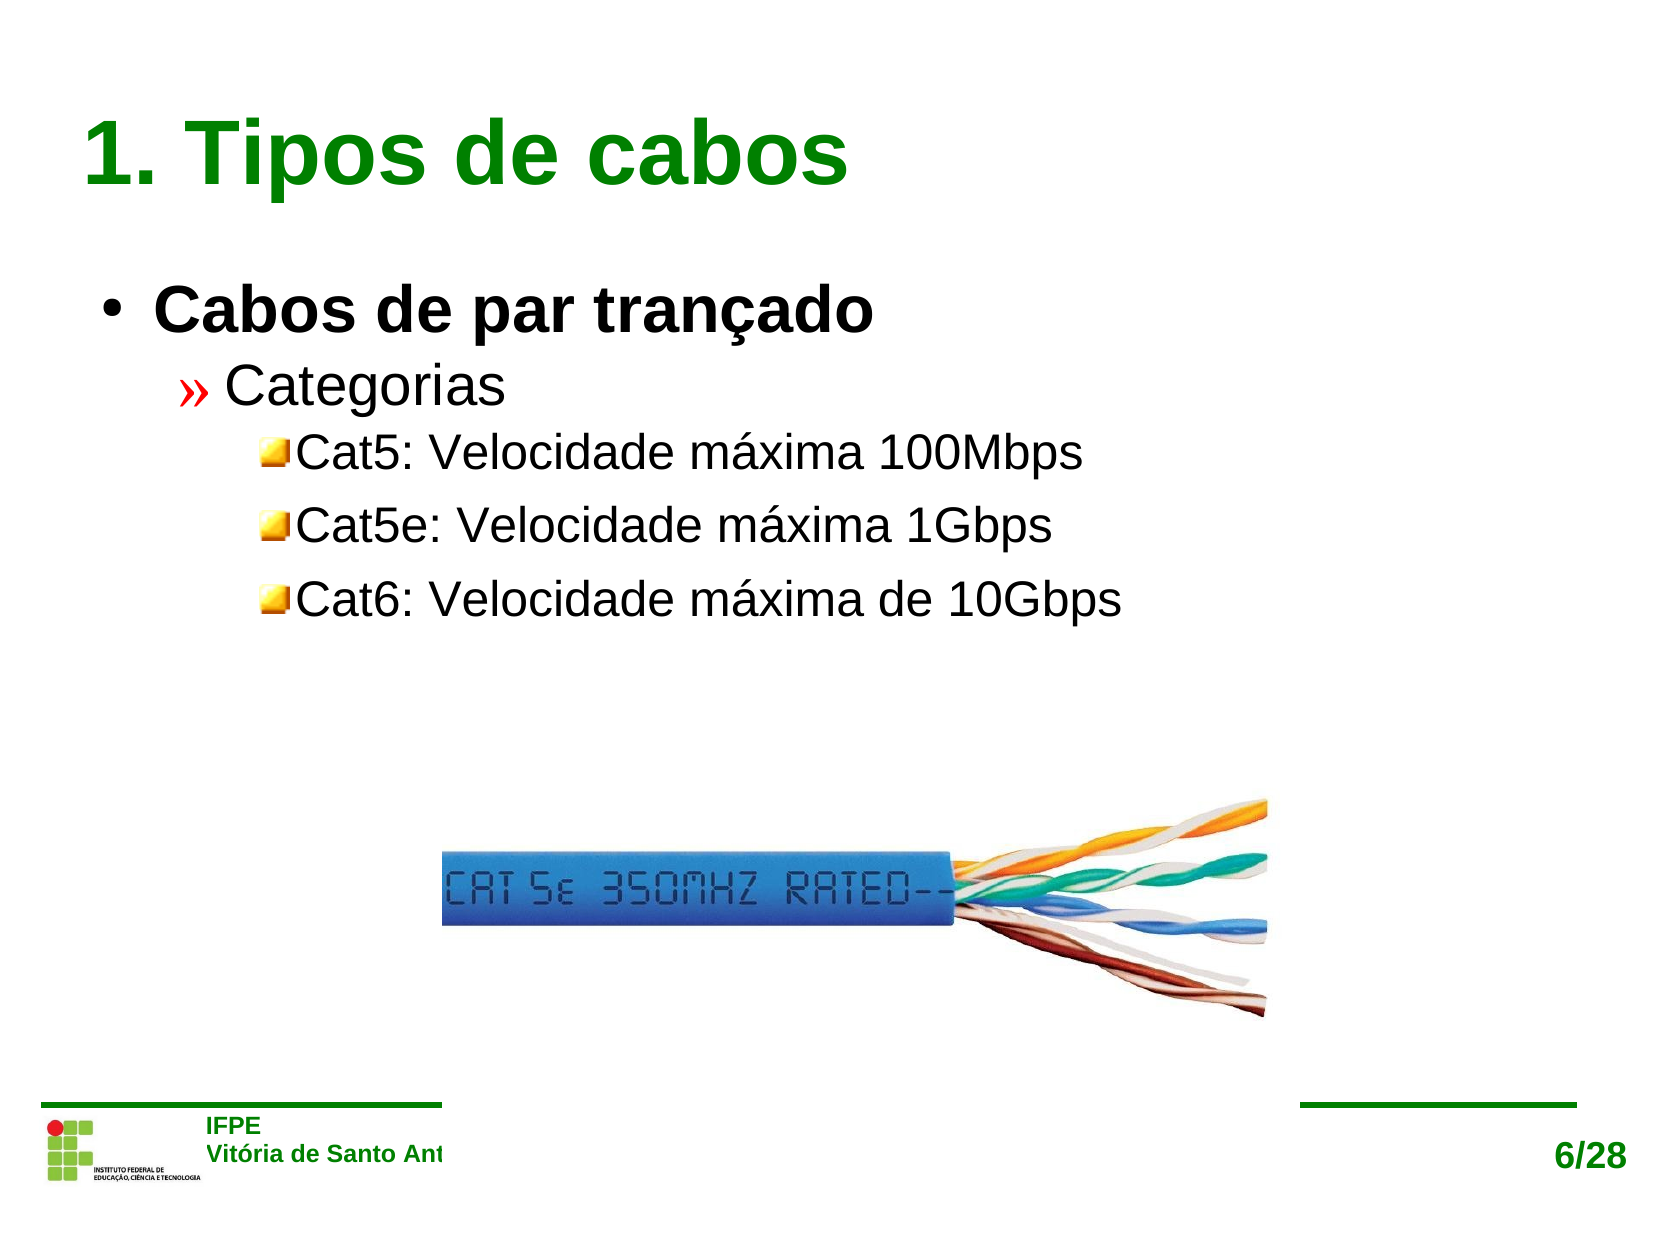

# 1. Tipos de cabos
Cabos de par trançado
Categorias
Cat5: Velocidade máxima 100Mbps
Cat5e: Velocidade máxima 1Gbps
Cat6: Velocidade máxima de 10Gbps